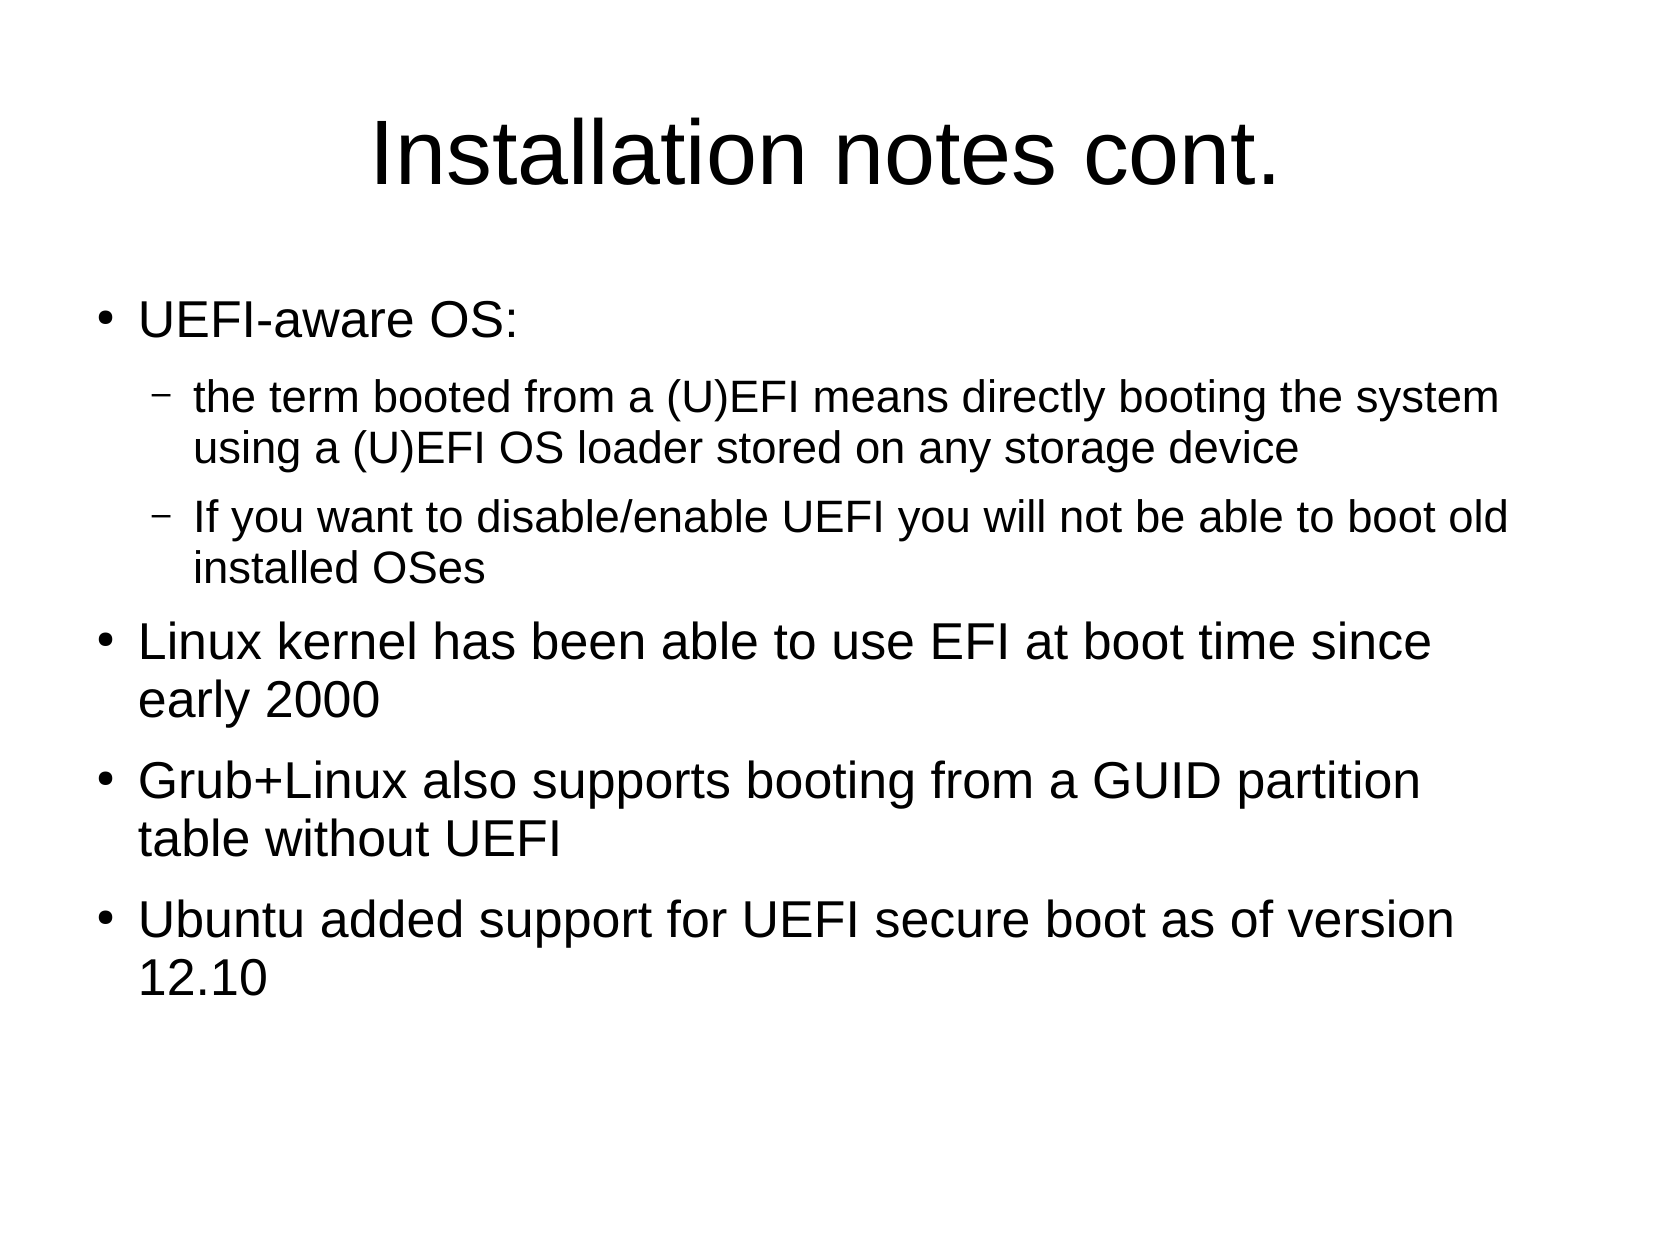

# Installation notes cont.
UEFI-aware OS:
the term booted from a (U)EFI means directly booting the system using a (U)EFI OS loader stored on any storage device
If you want to disable/enable UEFI you will not be able to boot old installed OSes
Linux kernel has been able to use EFI at boot time since early 2000
Grub+Linux also supports booting from a GUID partition table without UEFI
Ubuntu added support for UEFI secure boot as of version 12.10